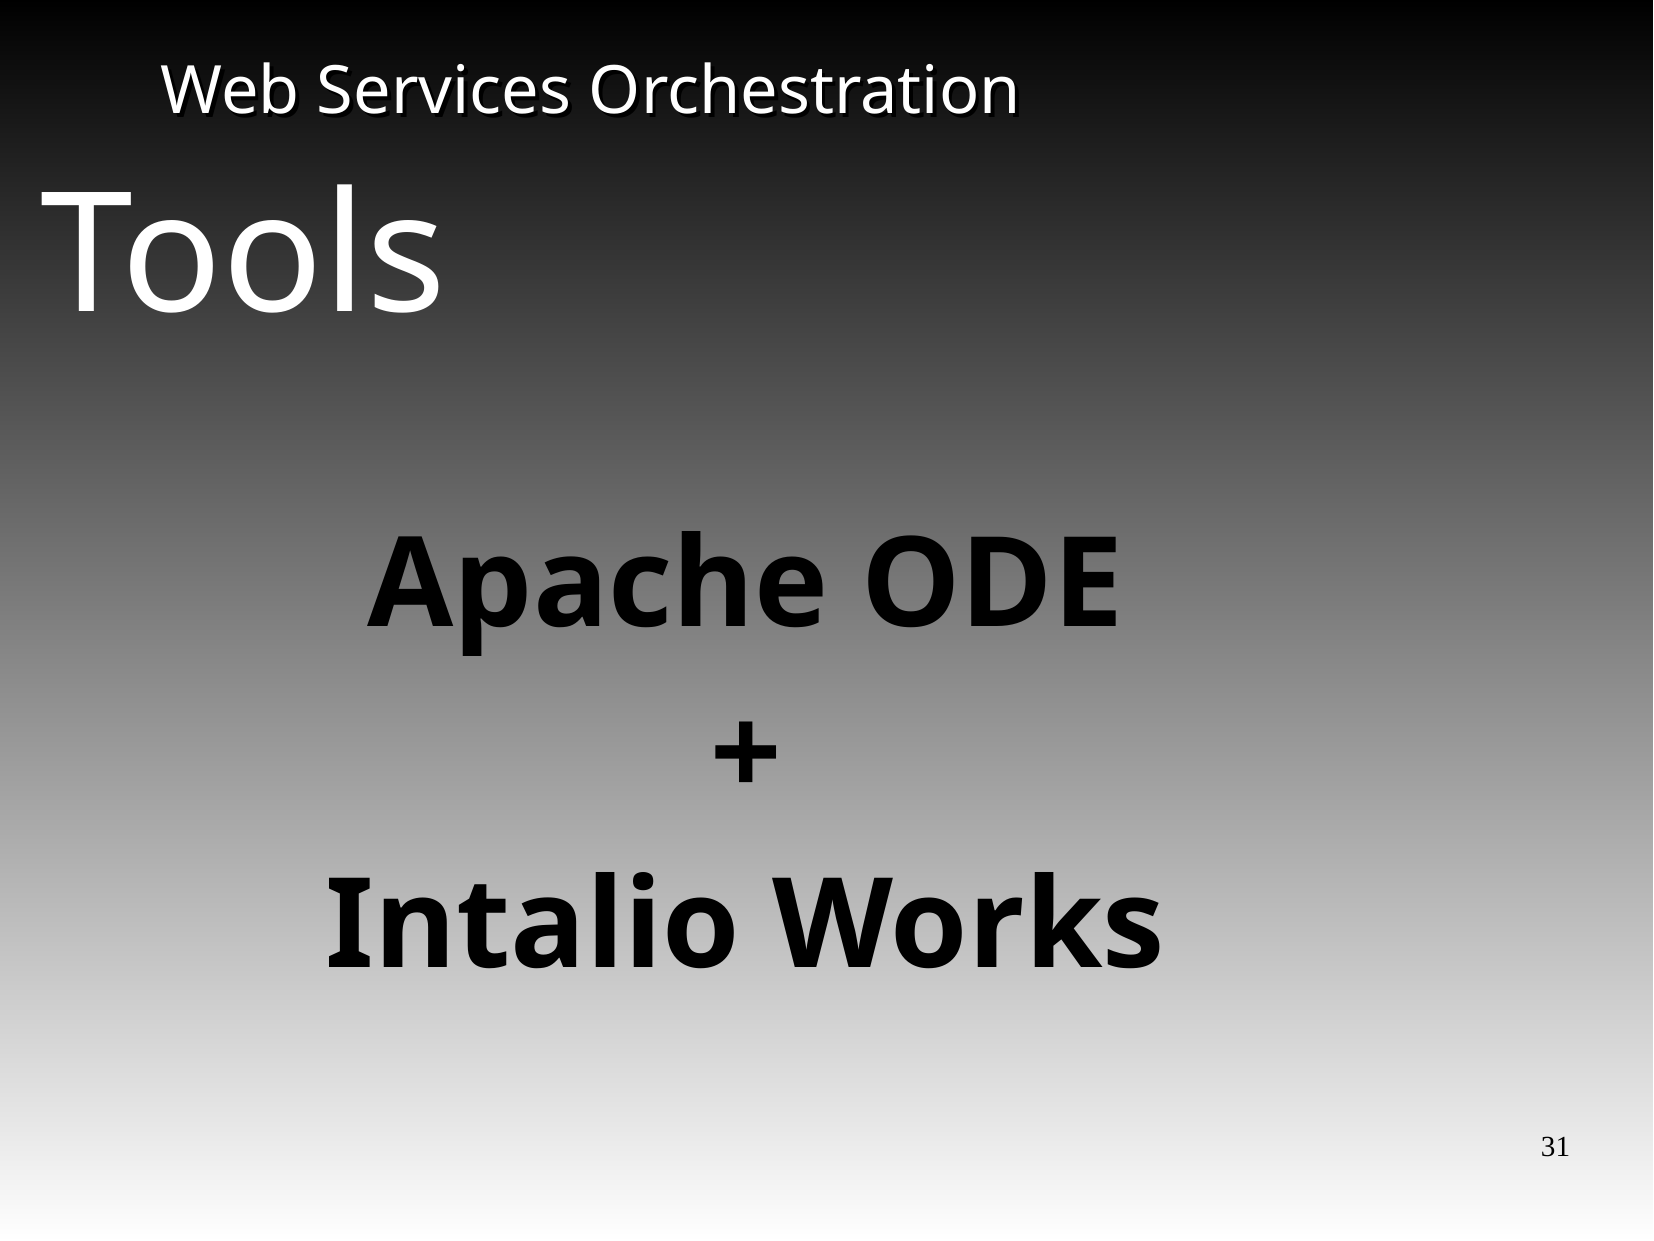

Web Services Orchestration
Tools
Apache ODE
+
Intalio Works
31